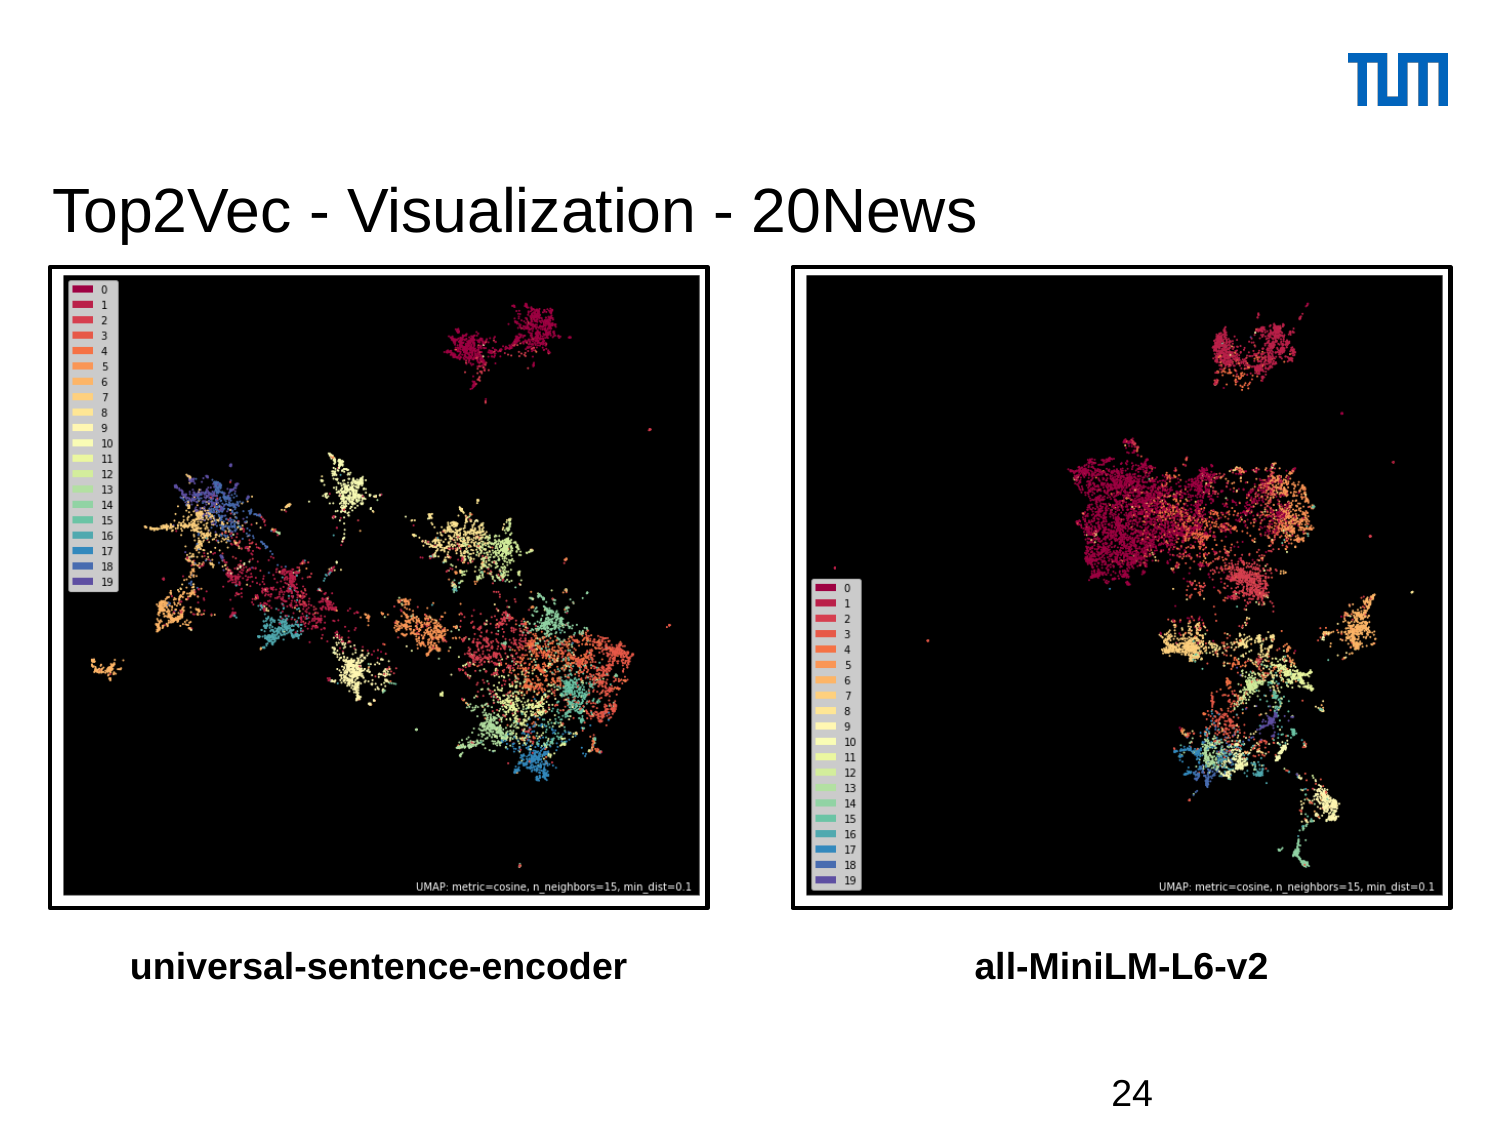

Top2Vec - Visualization - 20News
universal-sentence-encoder
all-MiniLM-L6-v2